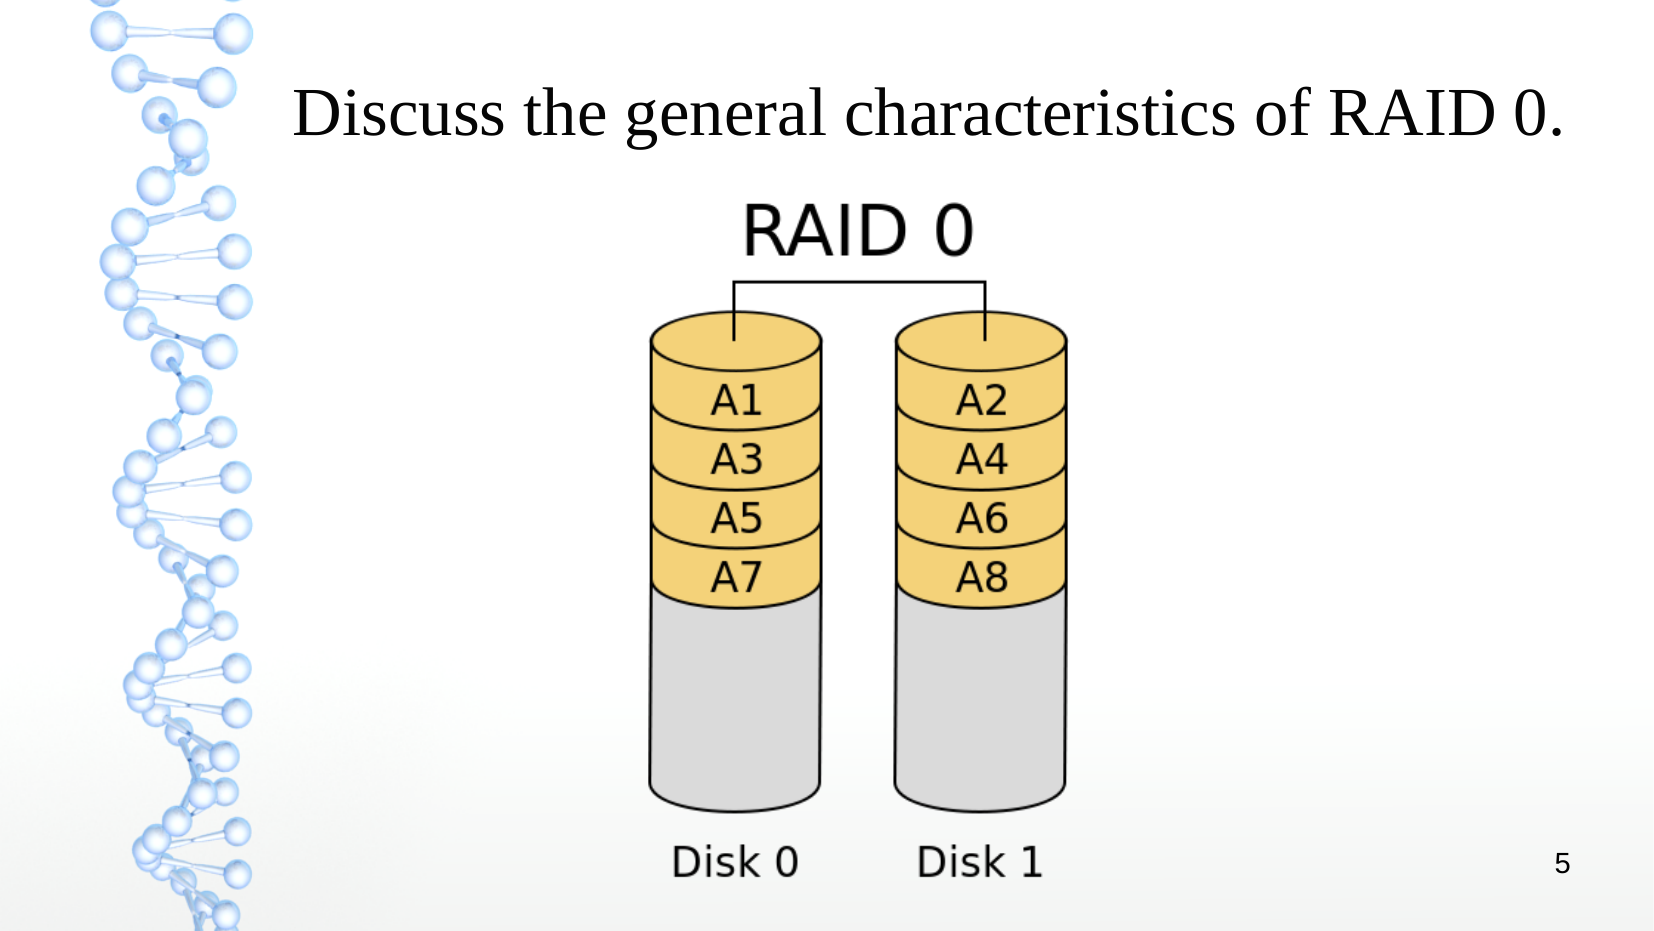

# Discuss the general characteristics of RAID 0.
5